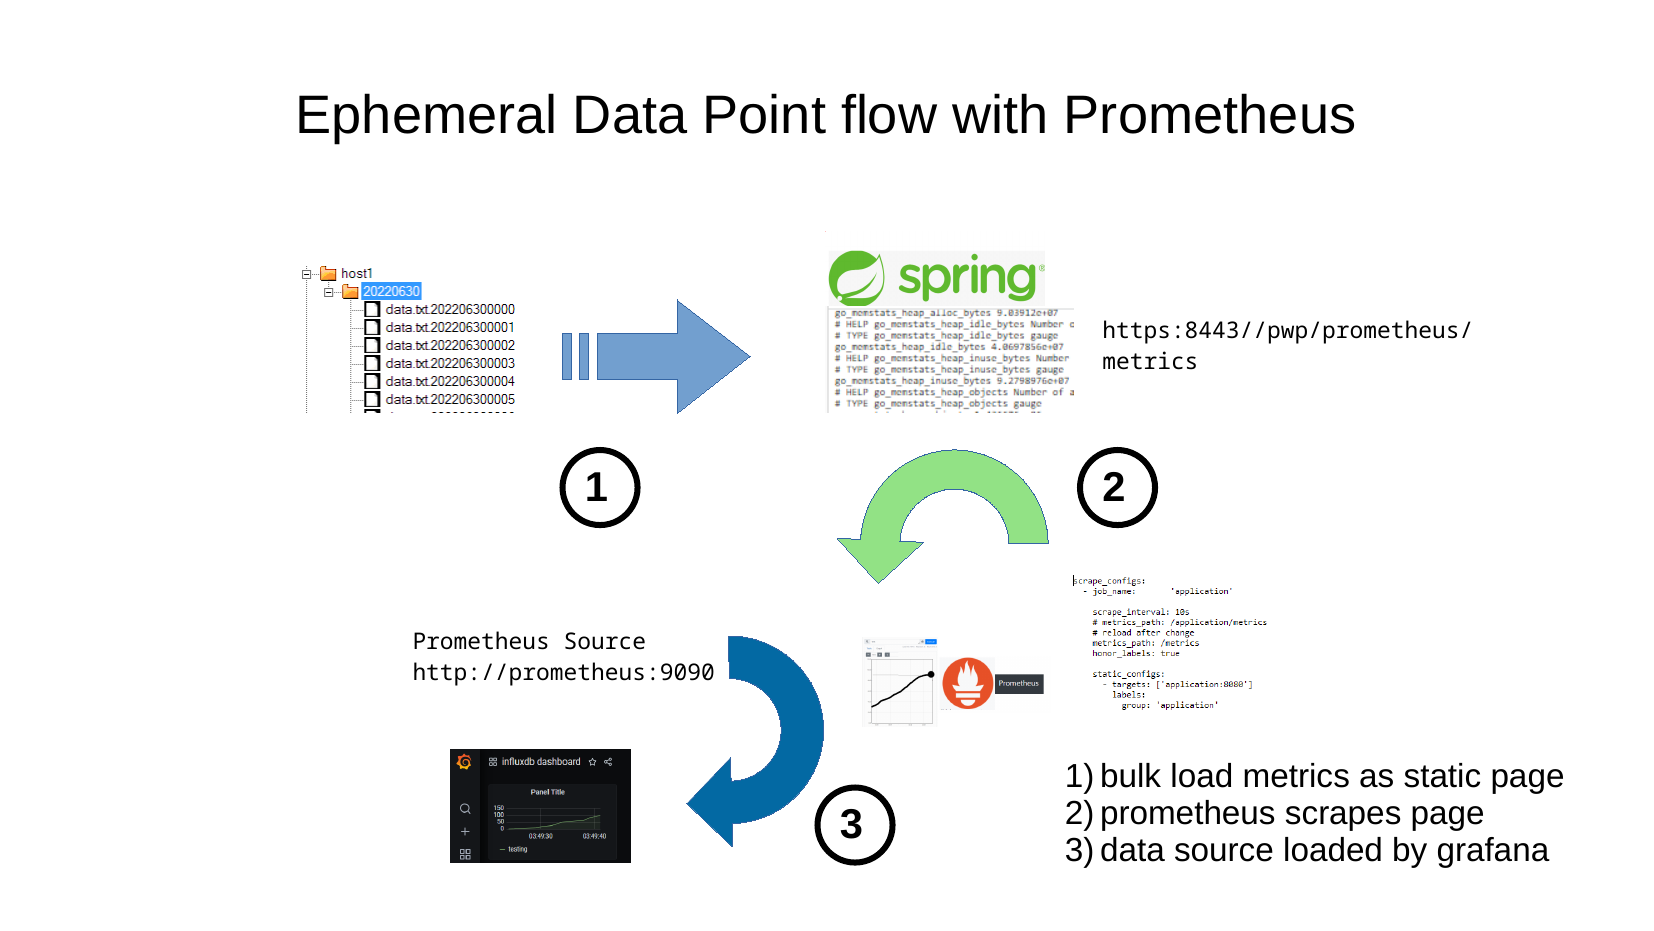

# Ephemeral Data Point flow with Prometheus
https:8443//pwp/prometheus/metrics
1
2
Prometheus Source
http://prometheus:9090
bulk load metrics as static page
prometheus scrapes page
data source loaded by grafana
3